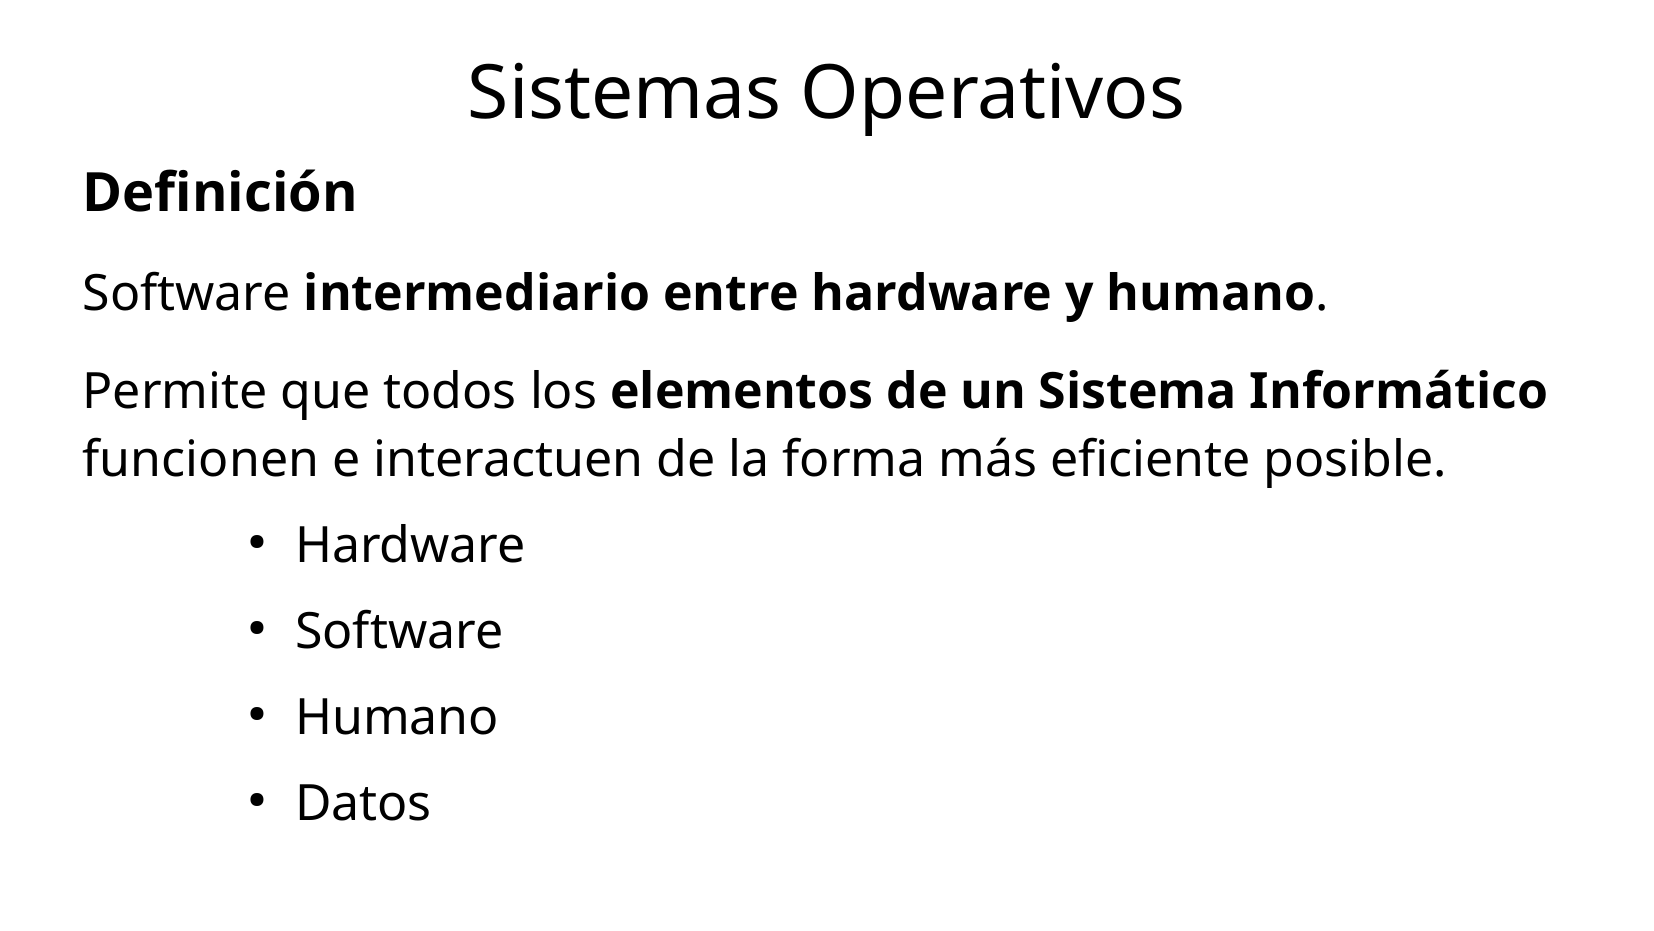

# Sistemas Operativos
Definición
Software intermediario entre hardware y humano.
Permite que todos los elementos de un Sistema Informático funcionen e interactuen de la forma más eficiente posible.
Hardware
Software
Humano
Datos